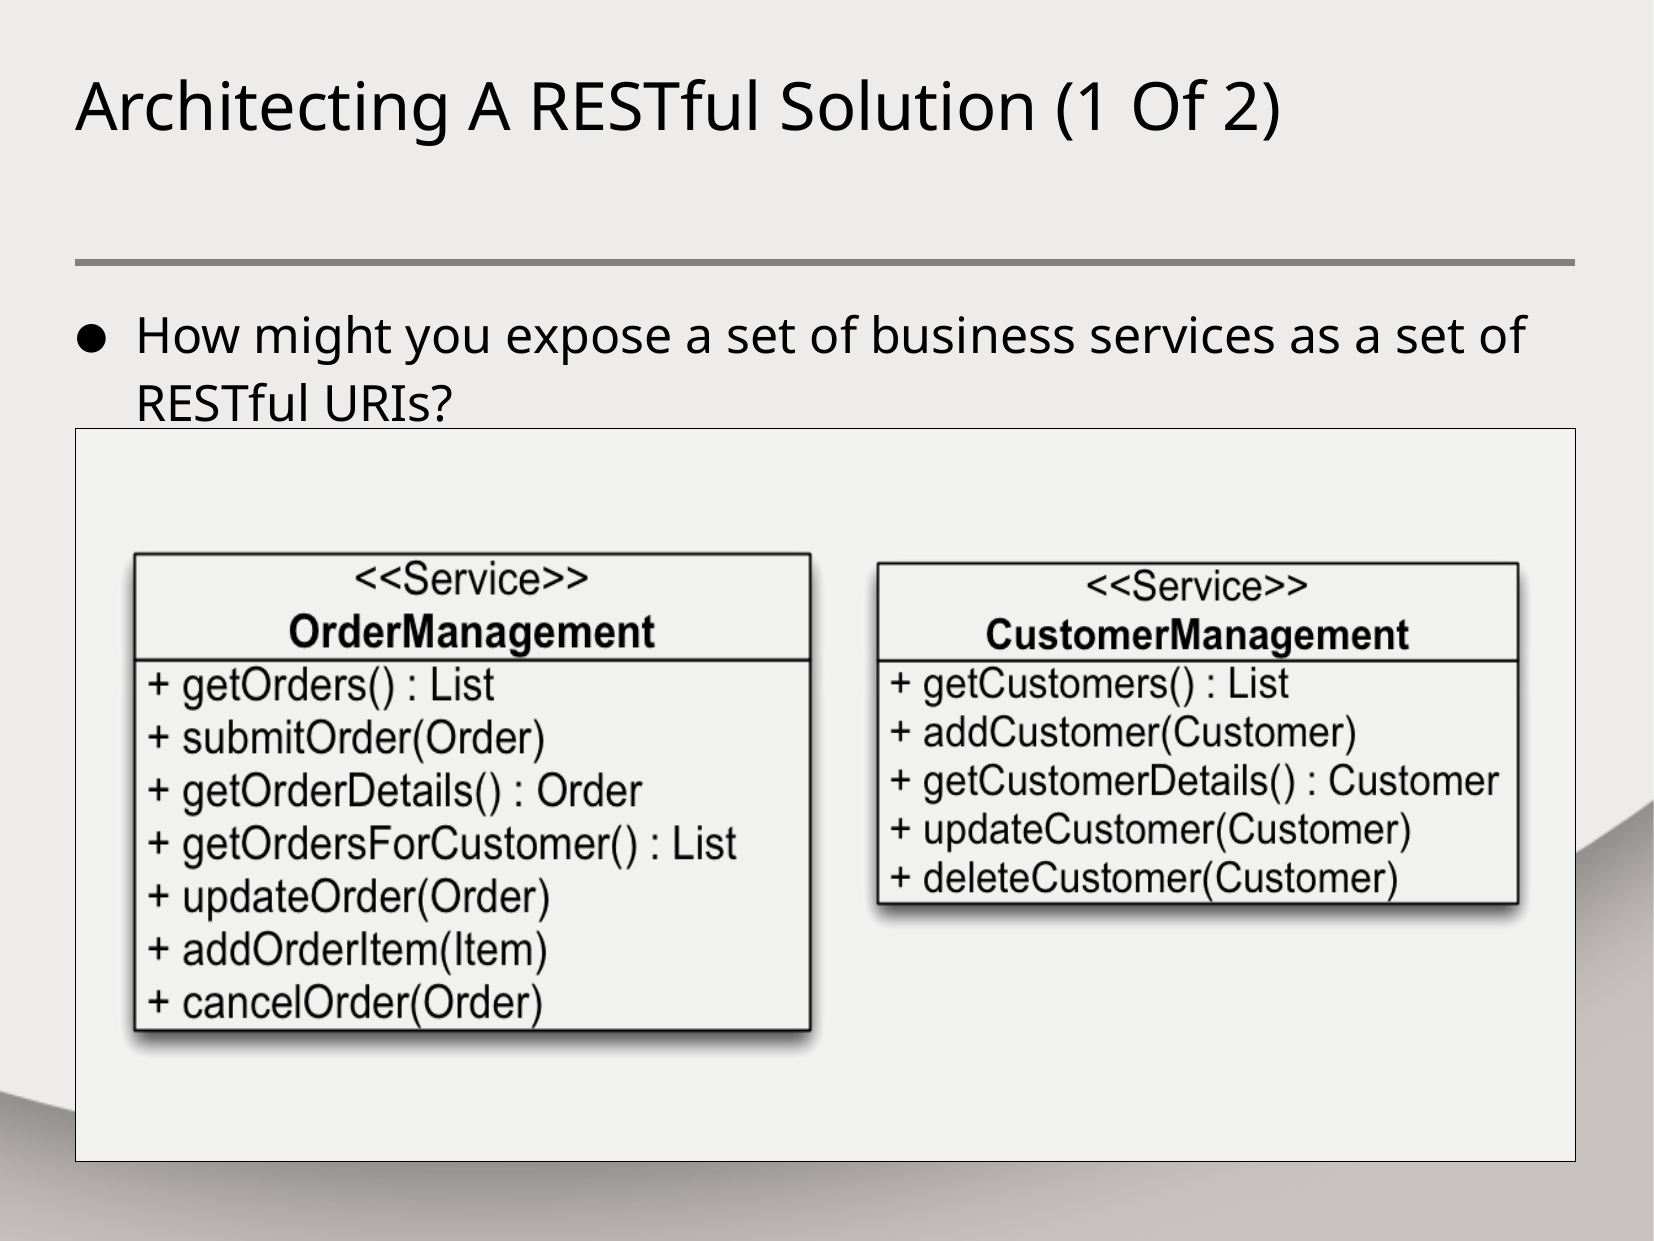

# Architecting A RESTful Solution (1 Of 2)
How might you expose a set of business services as a set of RESTful URIs?